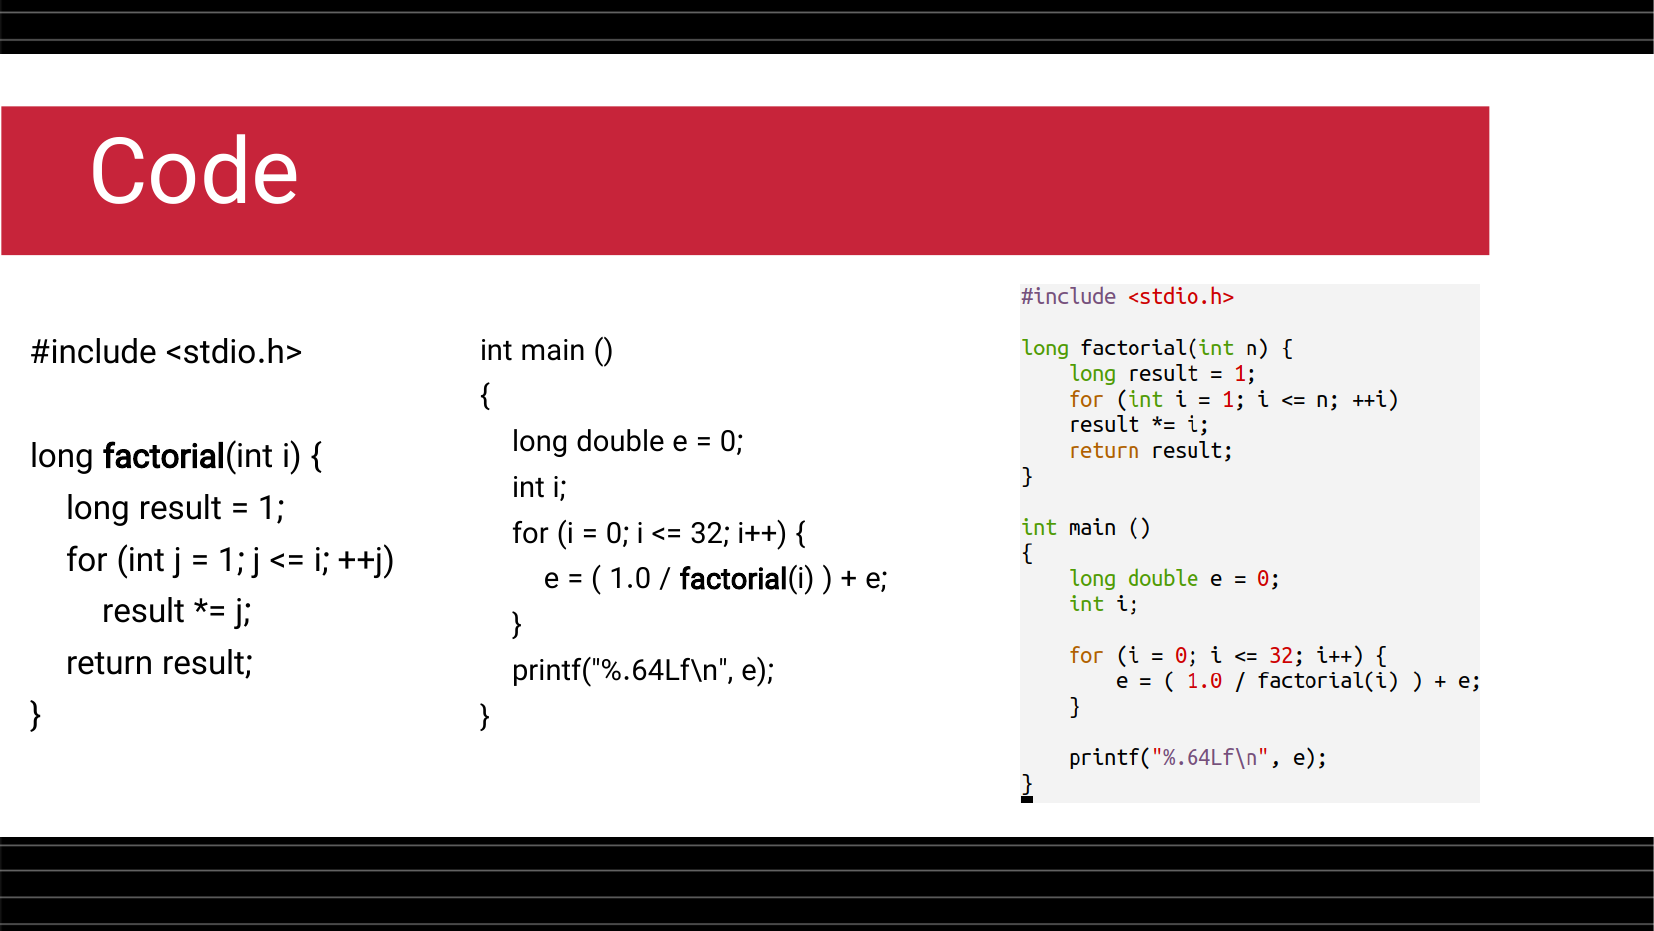

Code
# #include <stdio.h>
long factorial(int i) {
 long result = 1;
 for (int j = 1; j <= i; ++j)
 result *= j;
 return result;
}
int main ()
{
 long double e = 0;
 int i;
 for (i = 0; i <= 32; i++) {
 e = ( 1.0 / factorial(i) ) + e;
 }
 printf("%.64Lf\n", e);
}